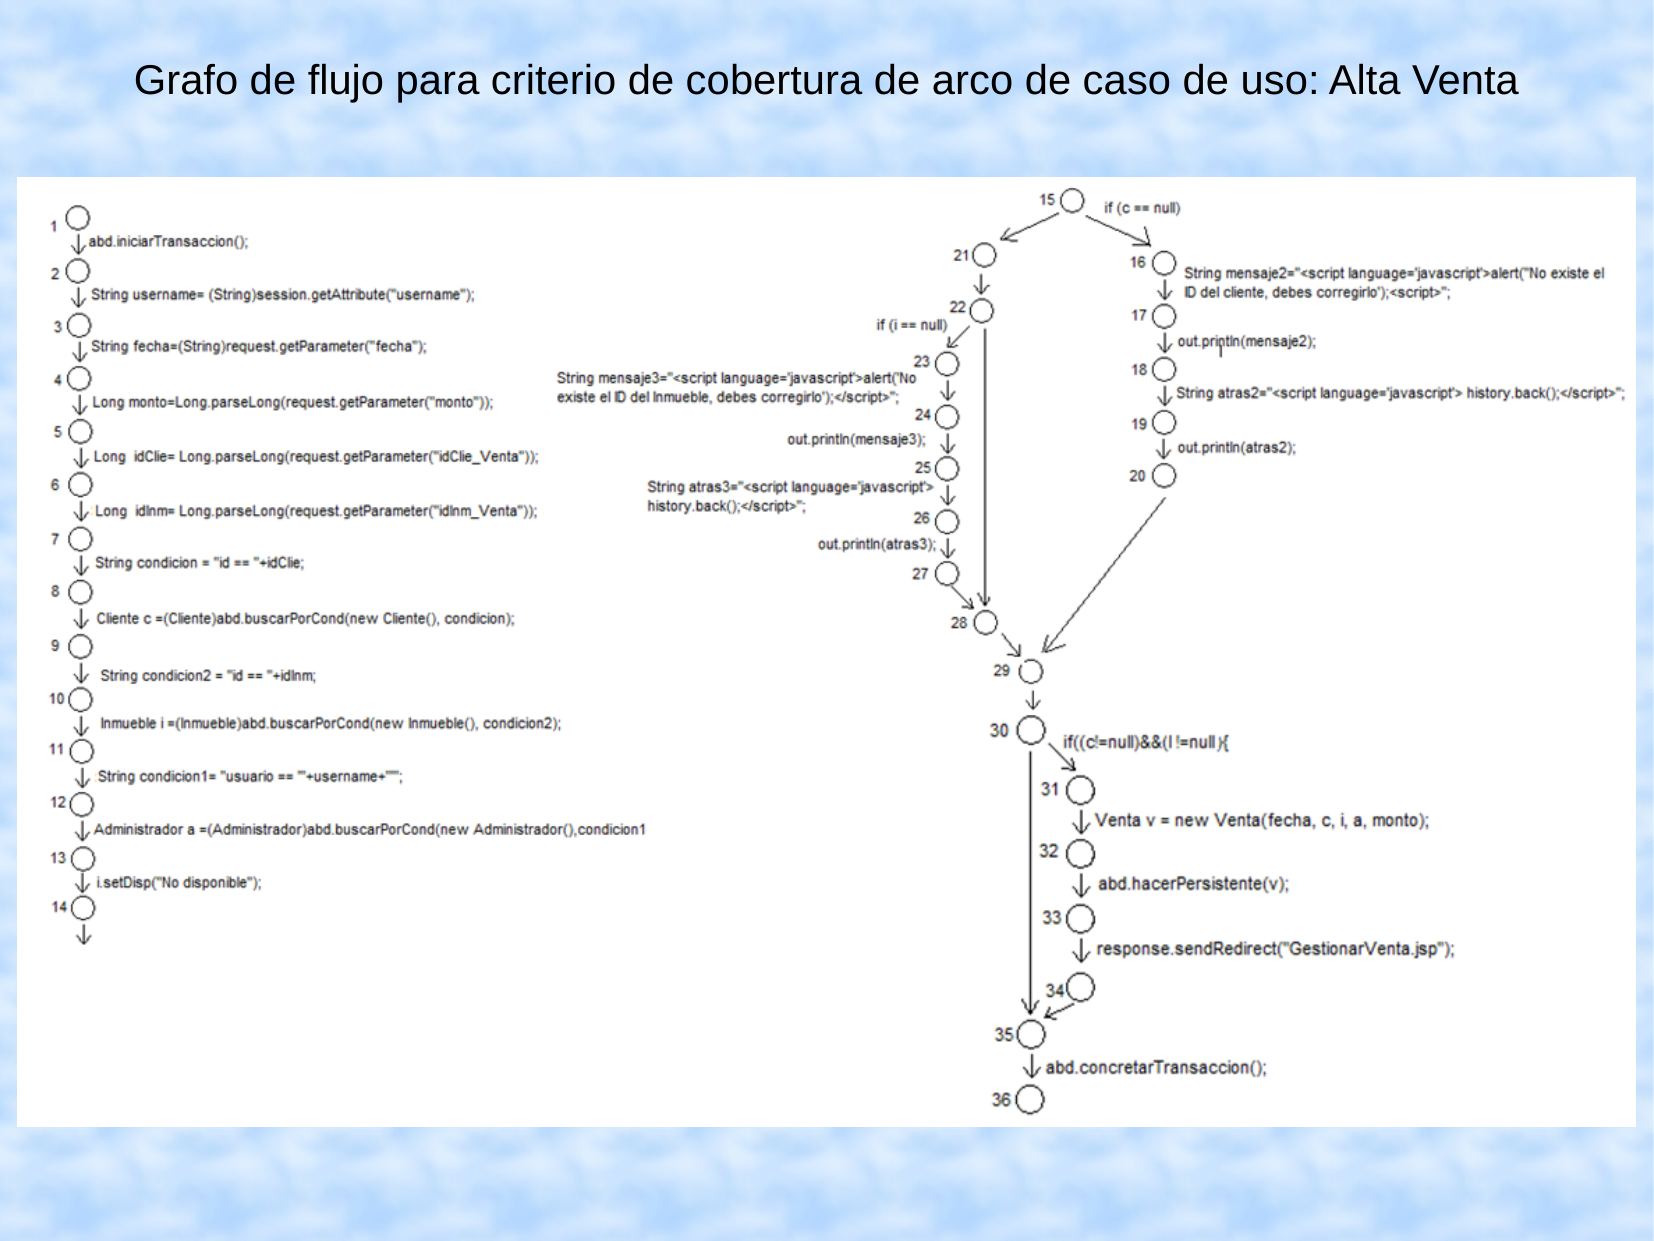

# Grafo de flujo para criterio de cobertura de arco de caso de uso: Alta Venta